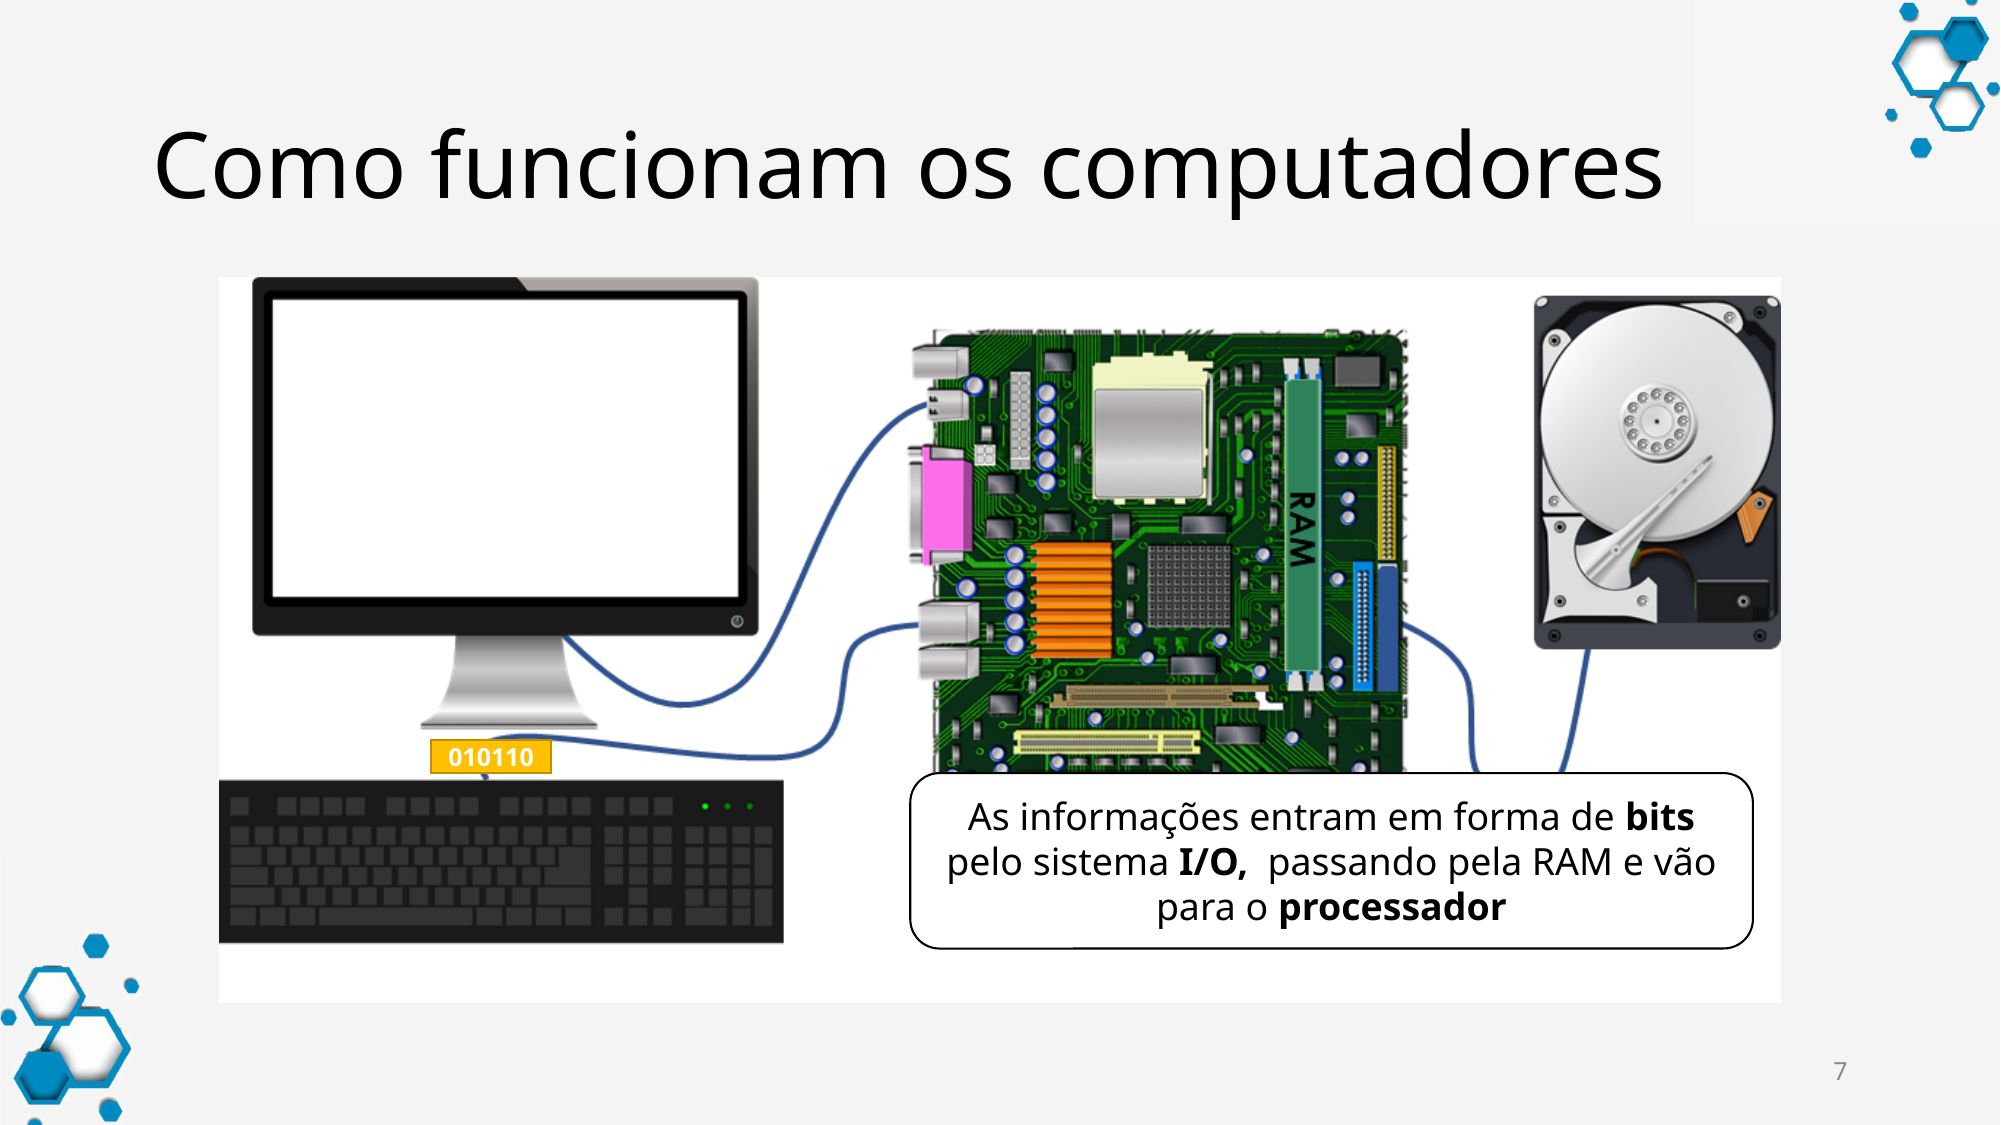

# Como funcionam os computadores
010110
As informações entram em forma de bits pelo sistema I/O,  passando pela RAM e vão para o processador